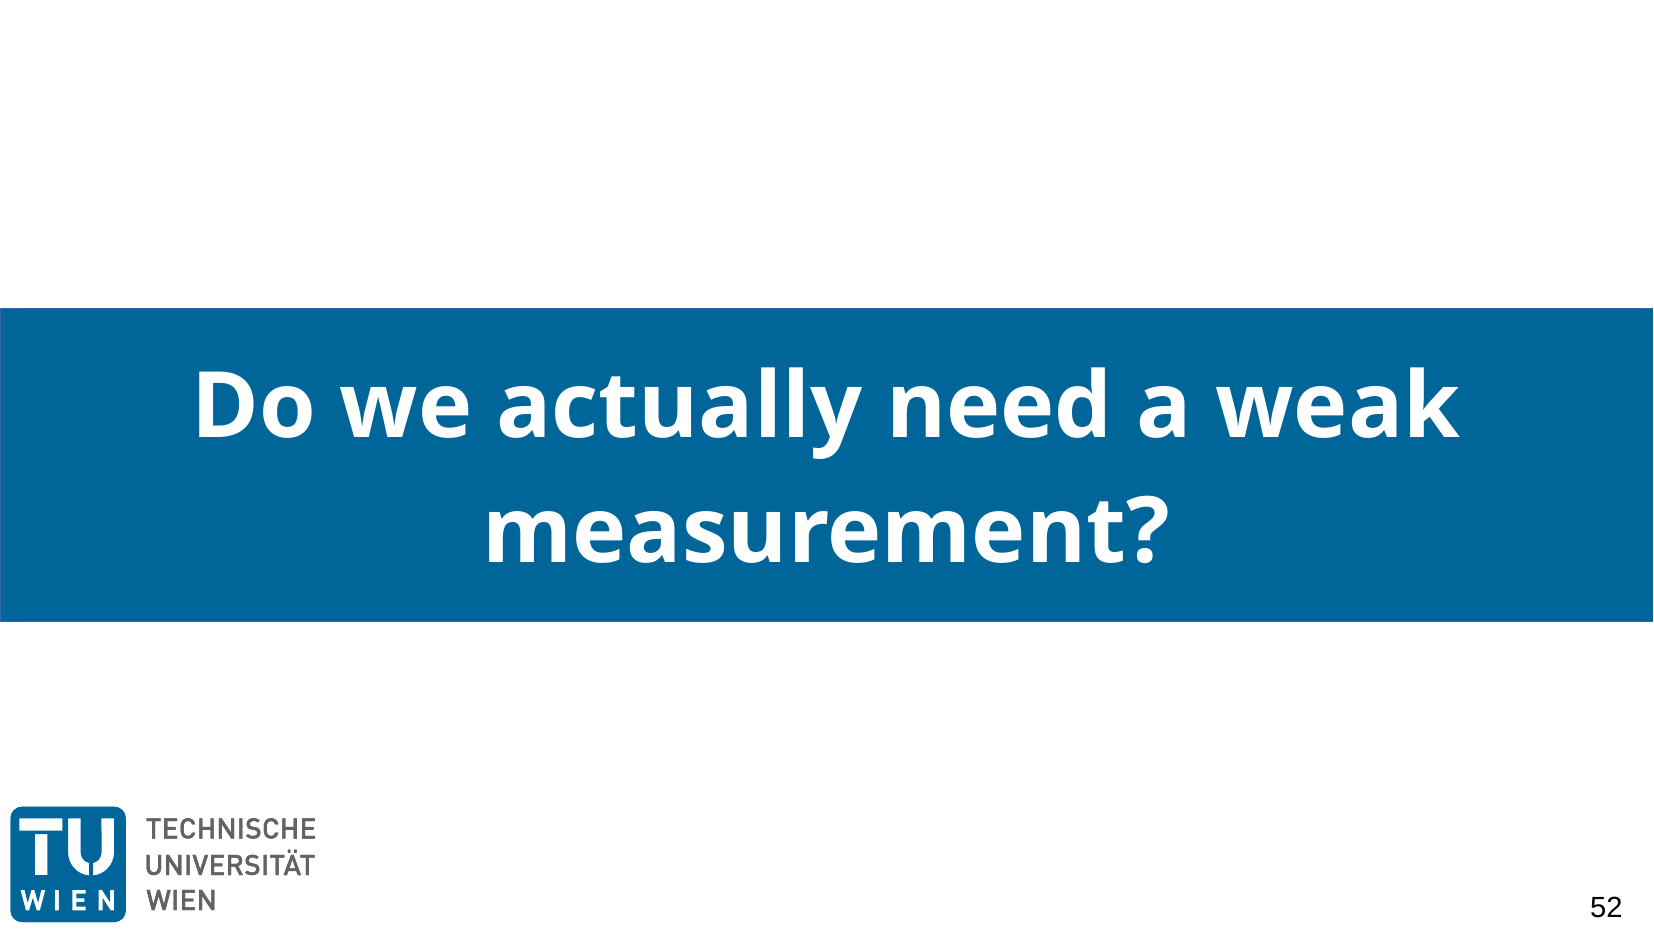

# Do we actually need a weak measurement?